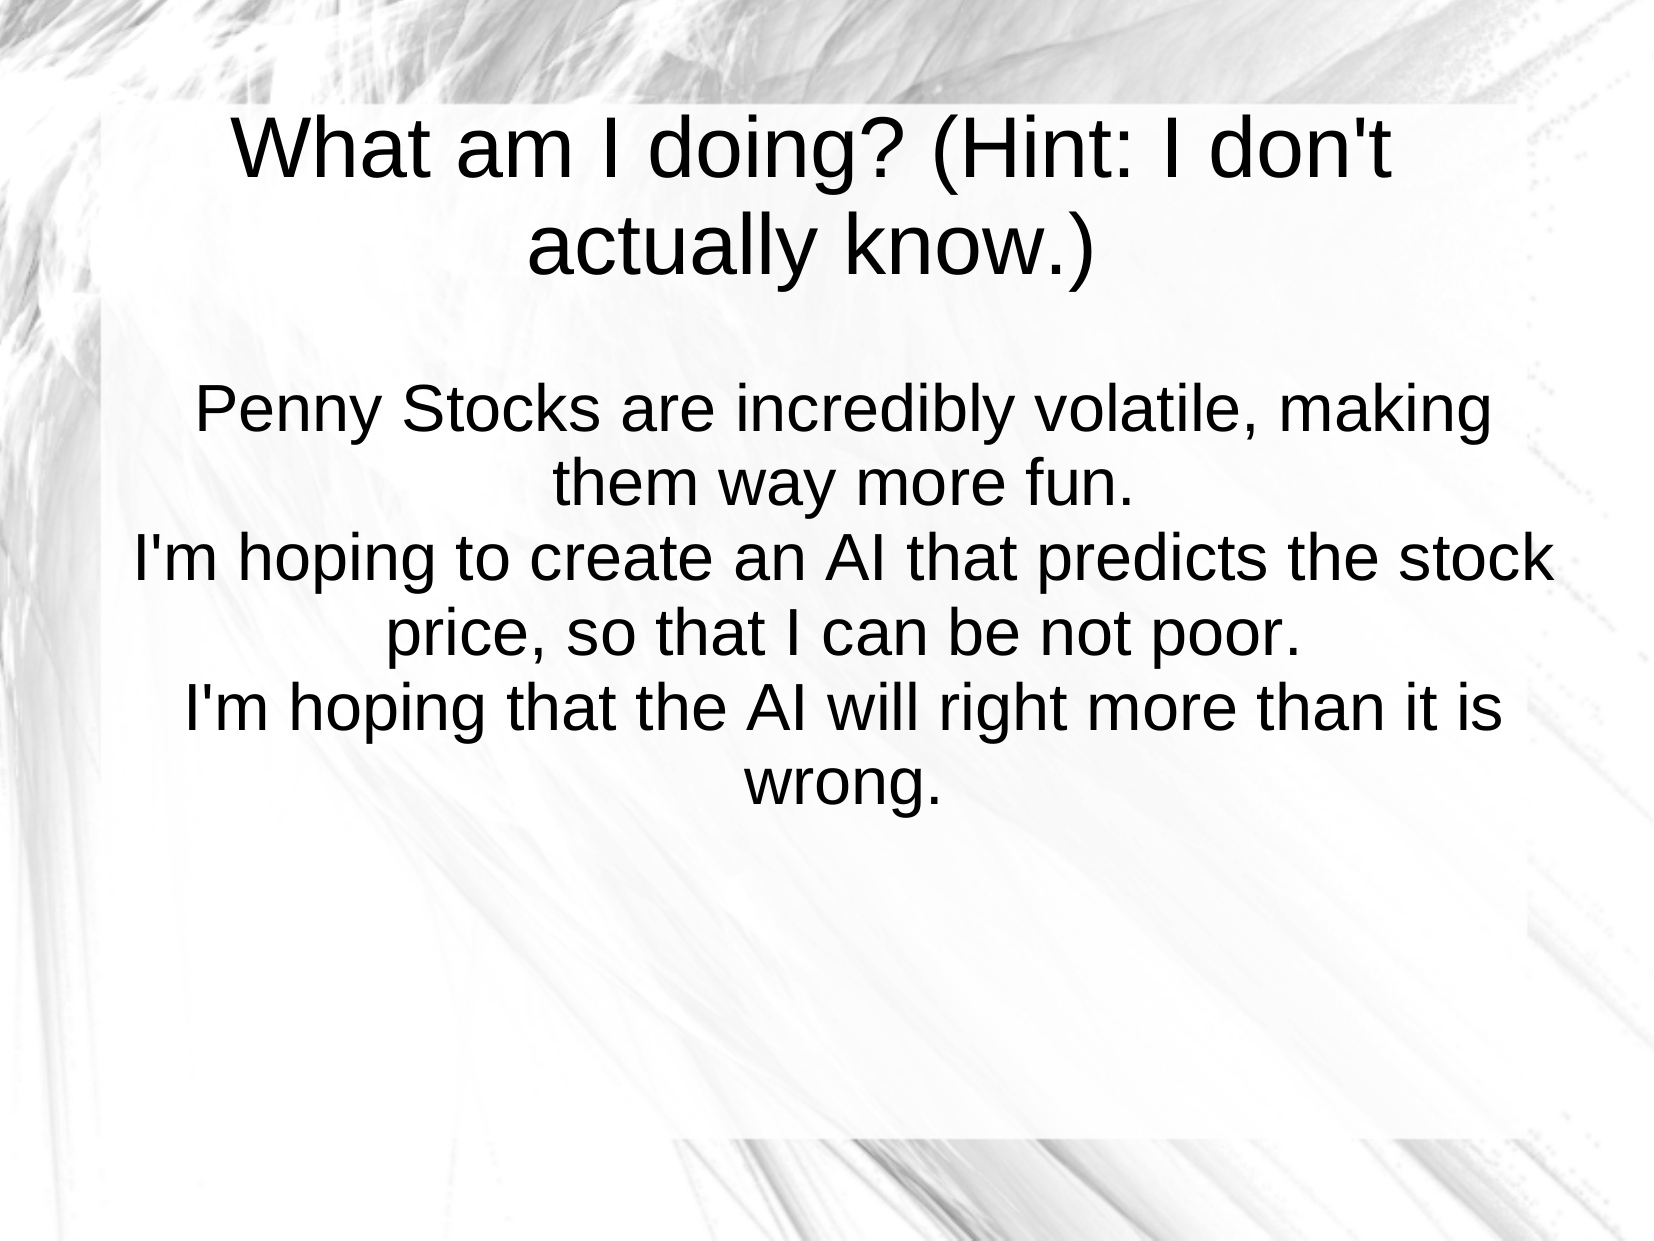

# What am I doing? (Hint: I don't actually know.)
Penny Stocks are incredibly volatile, making them way more fun.
I'm hoping to create an AI that predicts the stock price, so that I can be not poor.
I'm hoping that the AI will right more than it is wrong.